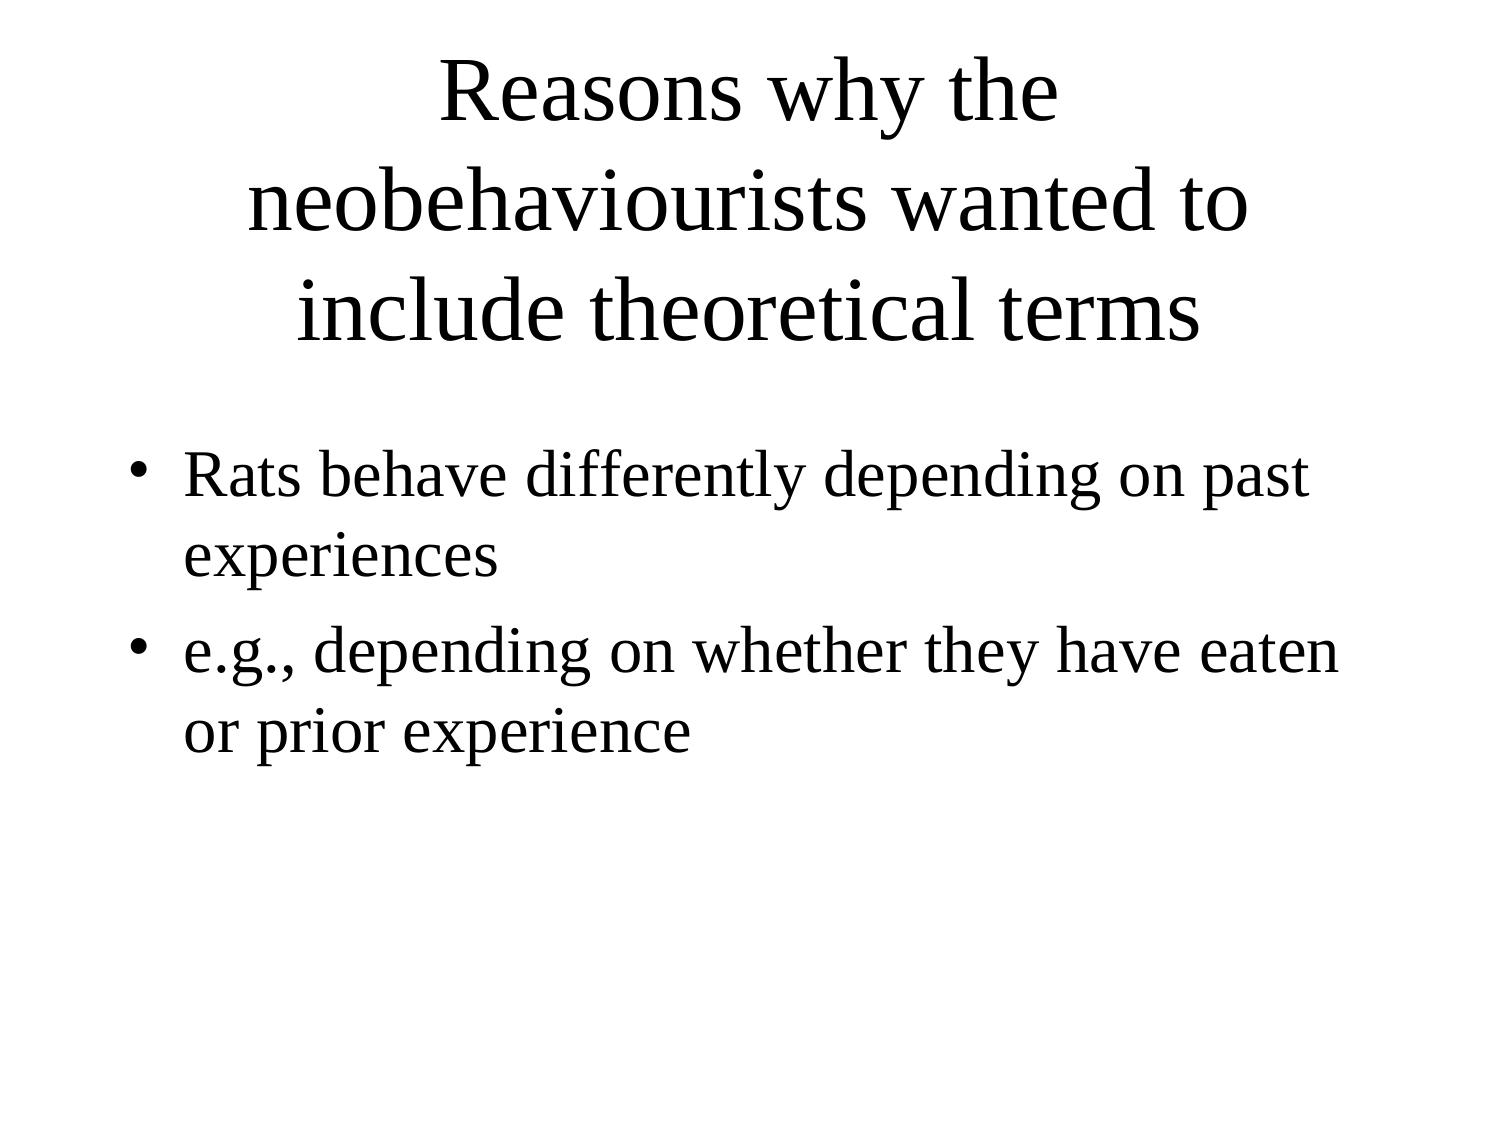

# Reasons why the neobehaviourists wanted to include theoretical terms
Rats behave differently depending on past experiences
e.g., depending on whether they have eaten or prior experience